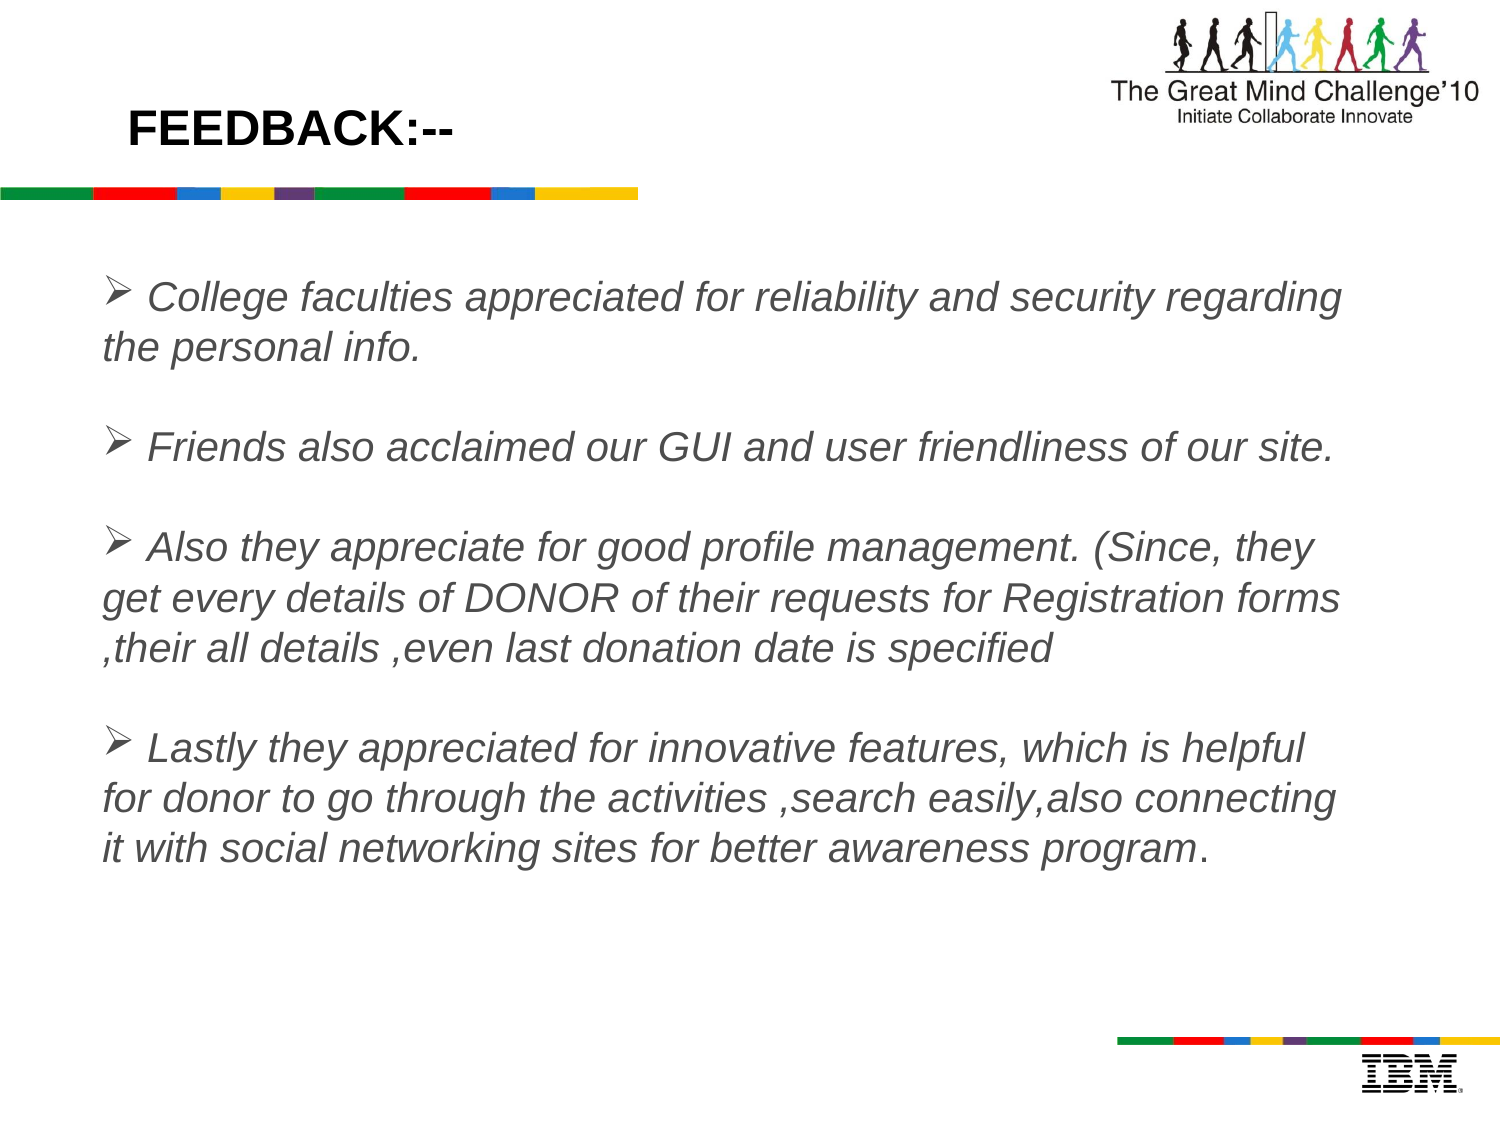

FEEDBACK:--
 College faculties appreciated for reliability and security regarding the personal info.
 Friends also acclaimed our GUI and user friendliness of our site.
 Also they appreciate for good profile management. (Since, they get every details of DONOR of their requests for Registration forms ,their all details ,even last donation date is specified
 Lastly they appreciated for innovative features, which is helpful for donor to go through the activities ,search easily,also connecting it with social networking sites for better awareness program.